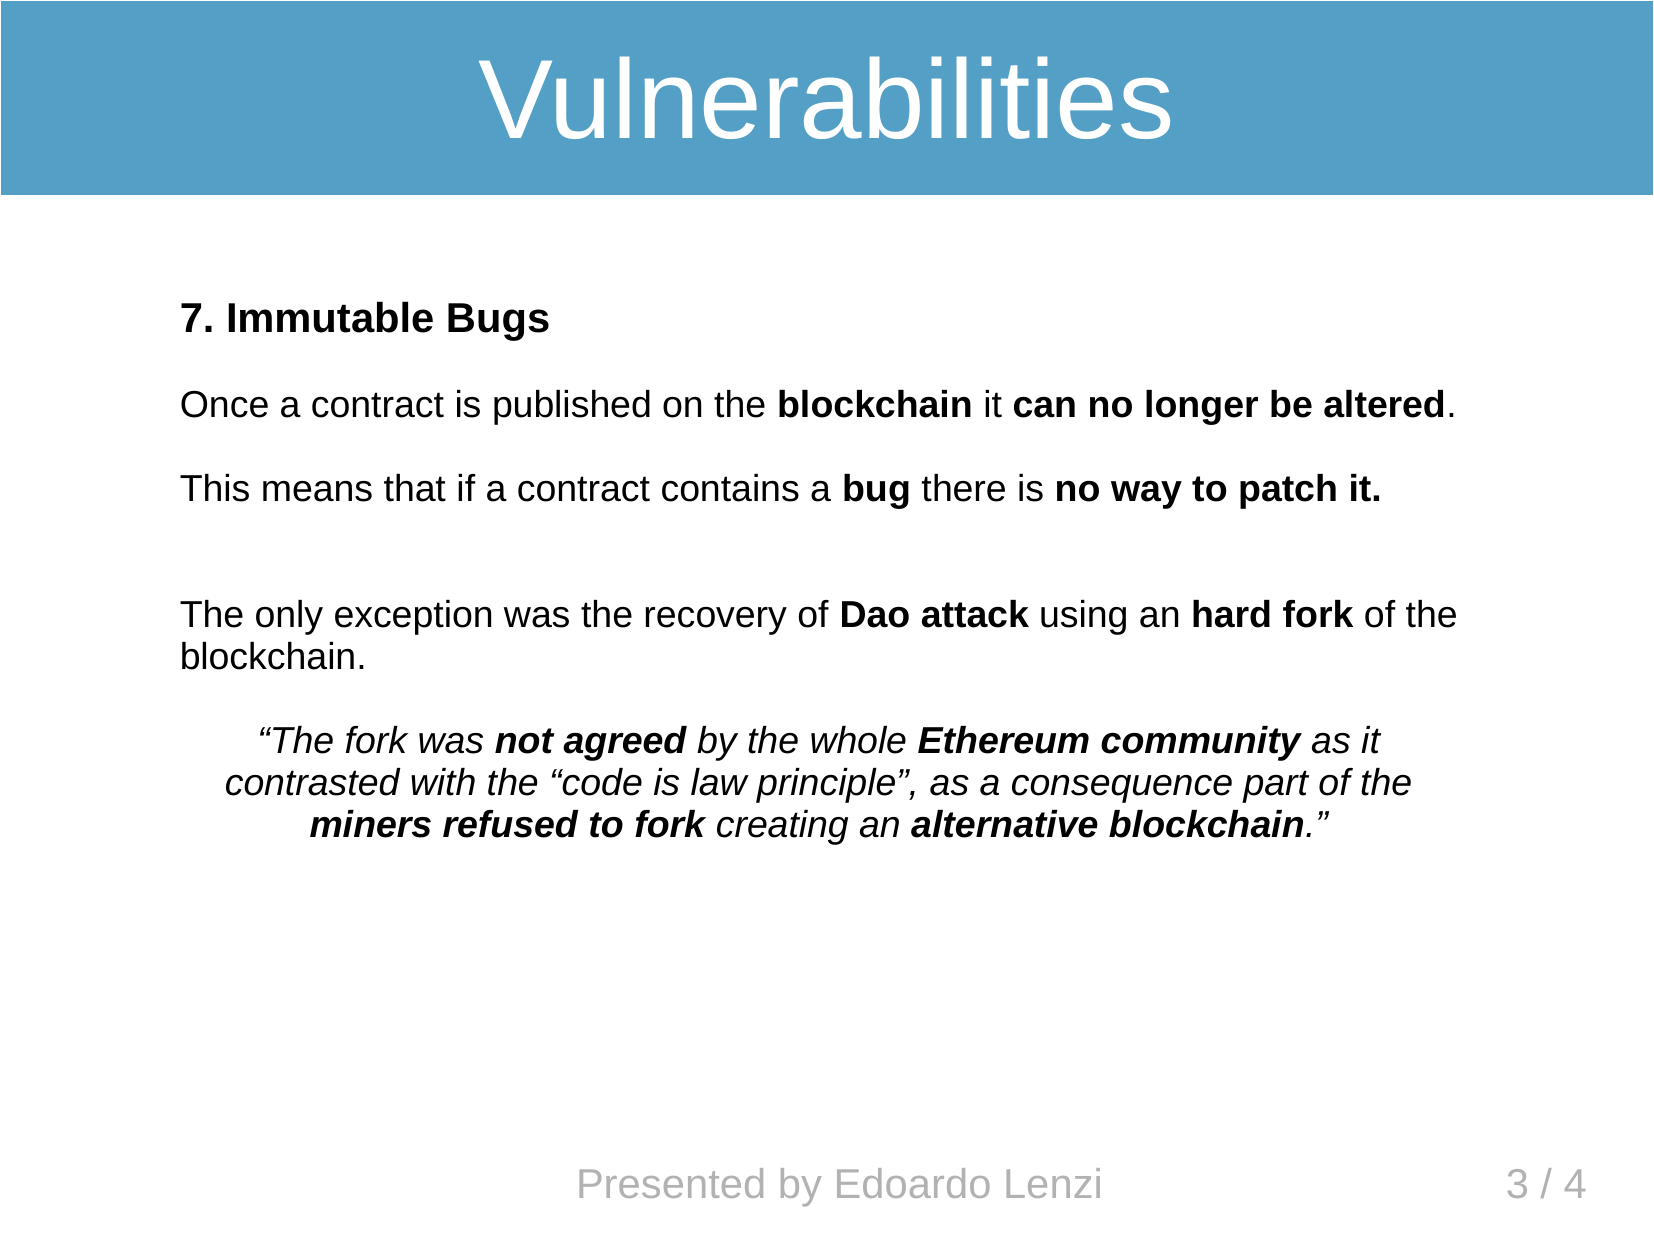

Vulnerabilities
7. Immutable Bugs
Once a contract is published on the blockchain it can no longer be altered.
This means that if a contract contains a bug there is no way to patch it.
The only exception was the recovery of Dao attack using an hard fork of the blockchain.
“The fork was not agreed by the whole Ethereum community as it contrasted with the “code is law principle”, as a consequence part of the miners refused to fork creating an alternative blockchain.”
# Presented by Edoardo Lenzi 3 / 4